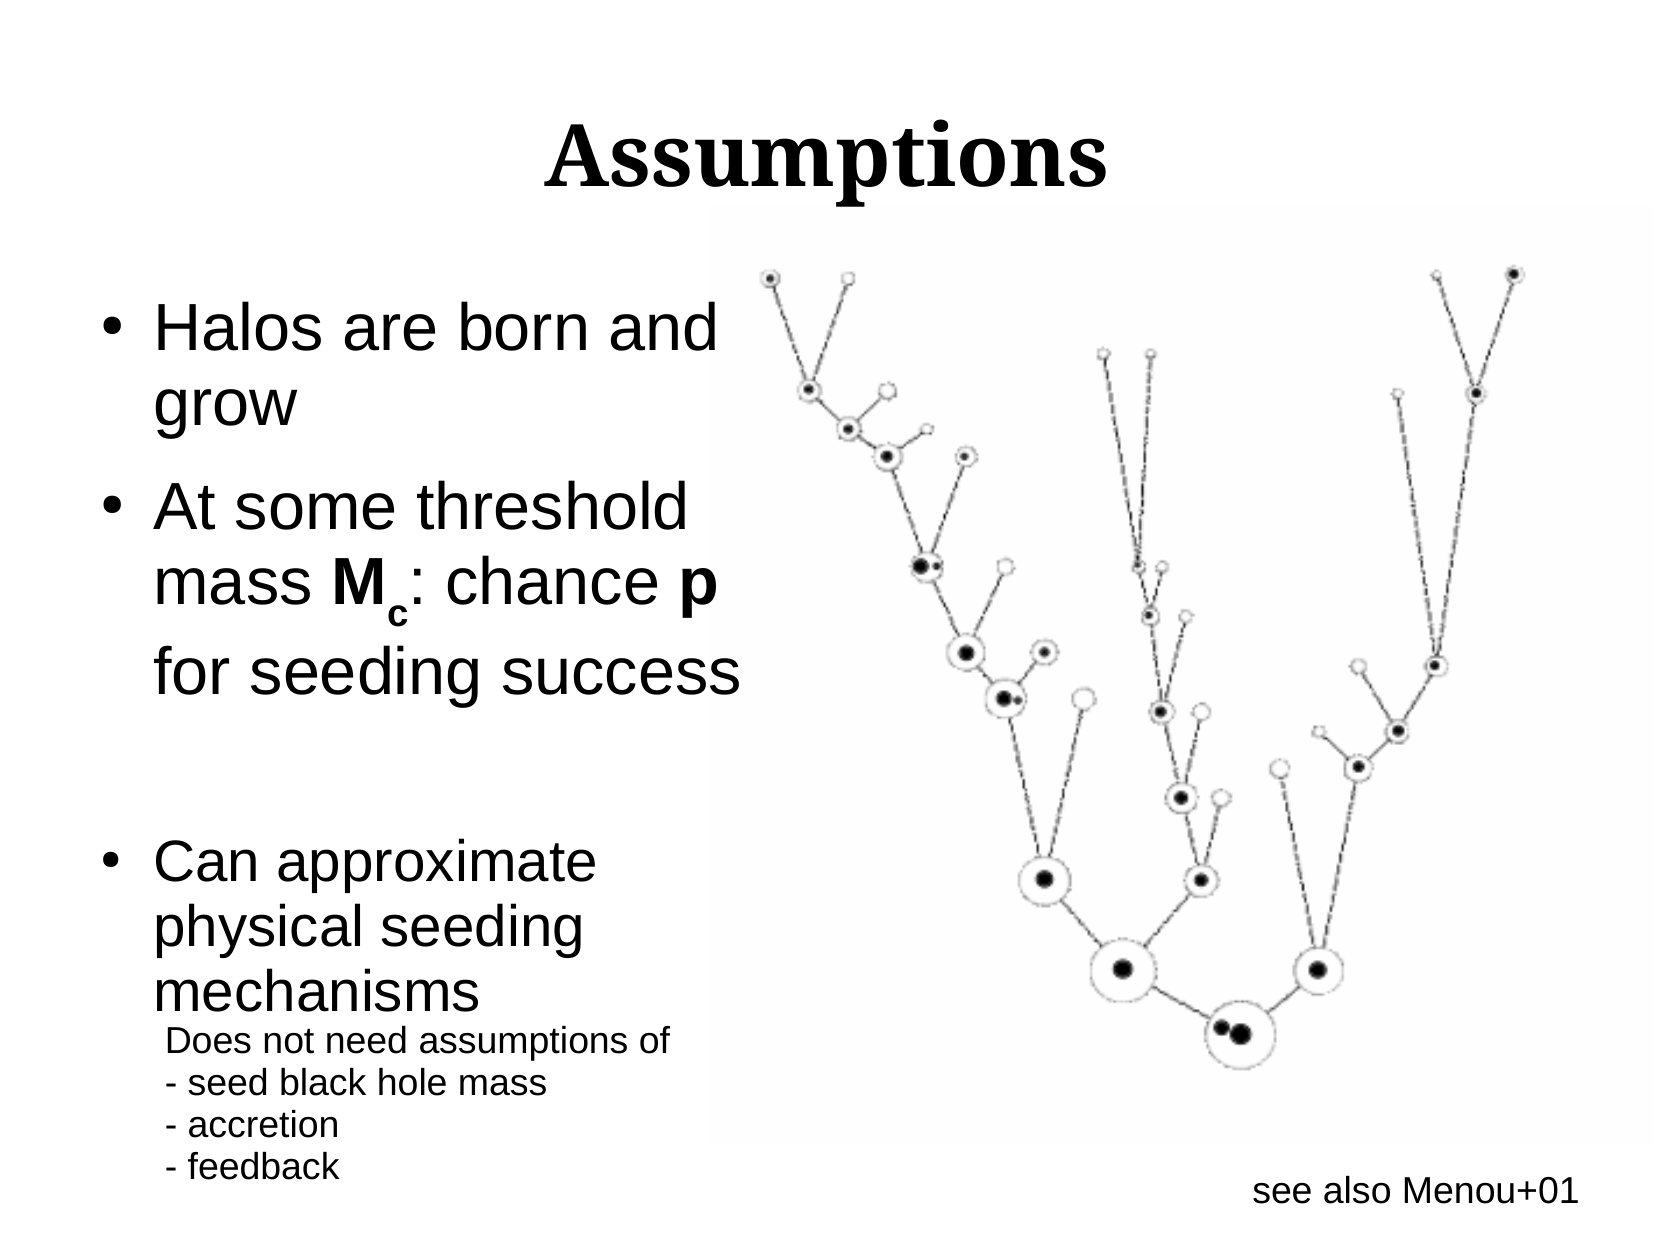

# Assumptions
Halos are born and grow
At some threshold mass Mc: chance p for seeding success
Can approximate physical seeding mechanisms
Does not need assumptions of
- seed black hole mass
- accretion
- feedback
see also Menou+01